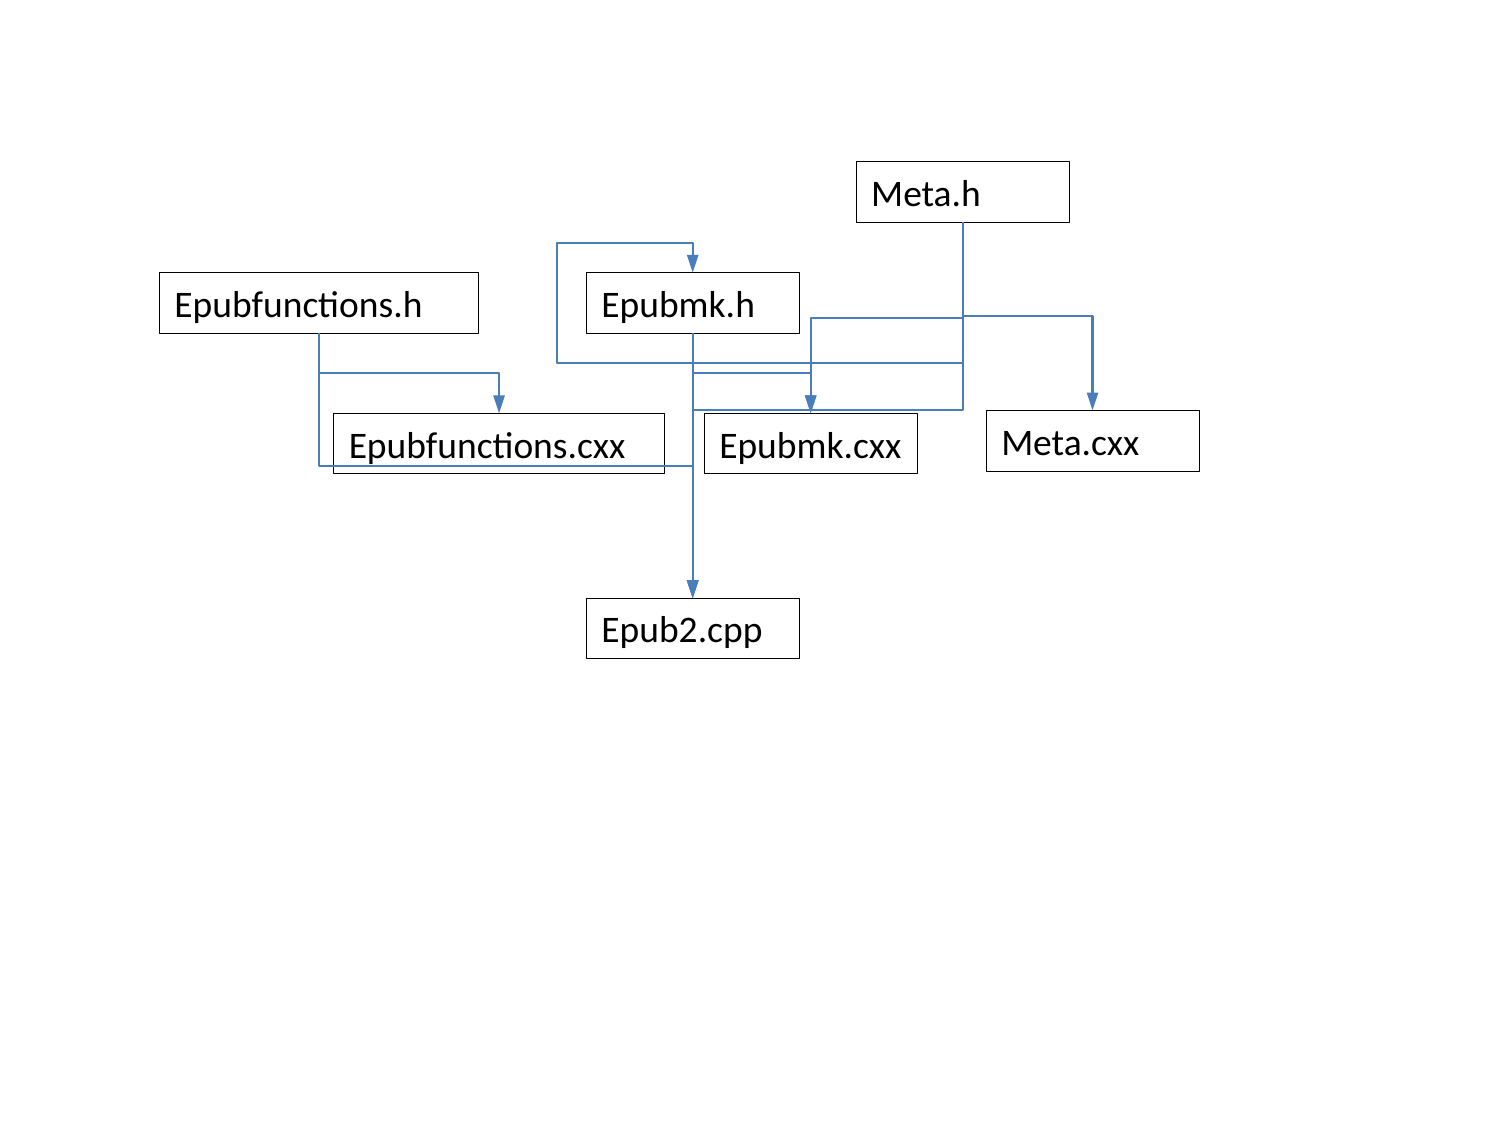

Meta.h
Epubfunctions.h
Epubmk.h
Meta.cxx
Epubfunctions.cxx
Epubmk.cxx
Epub2.cpp